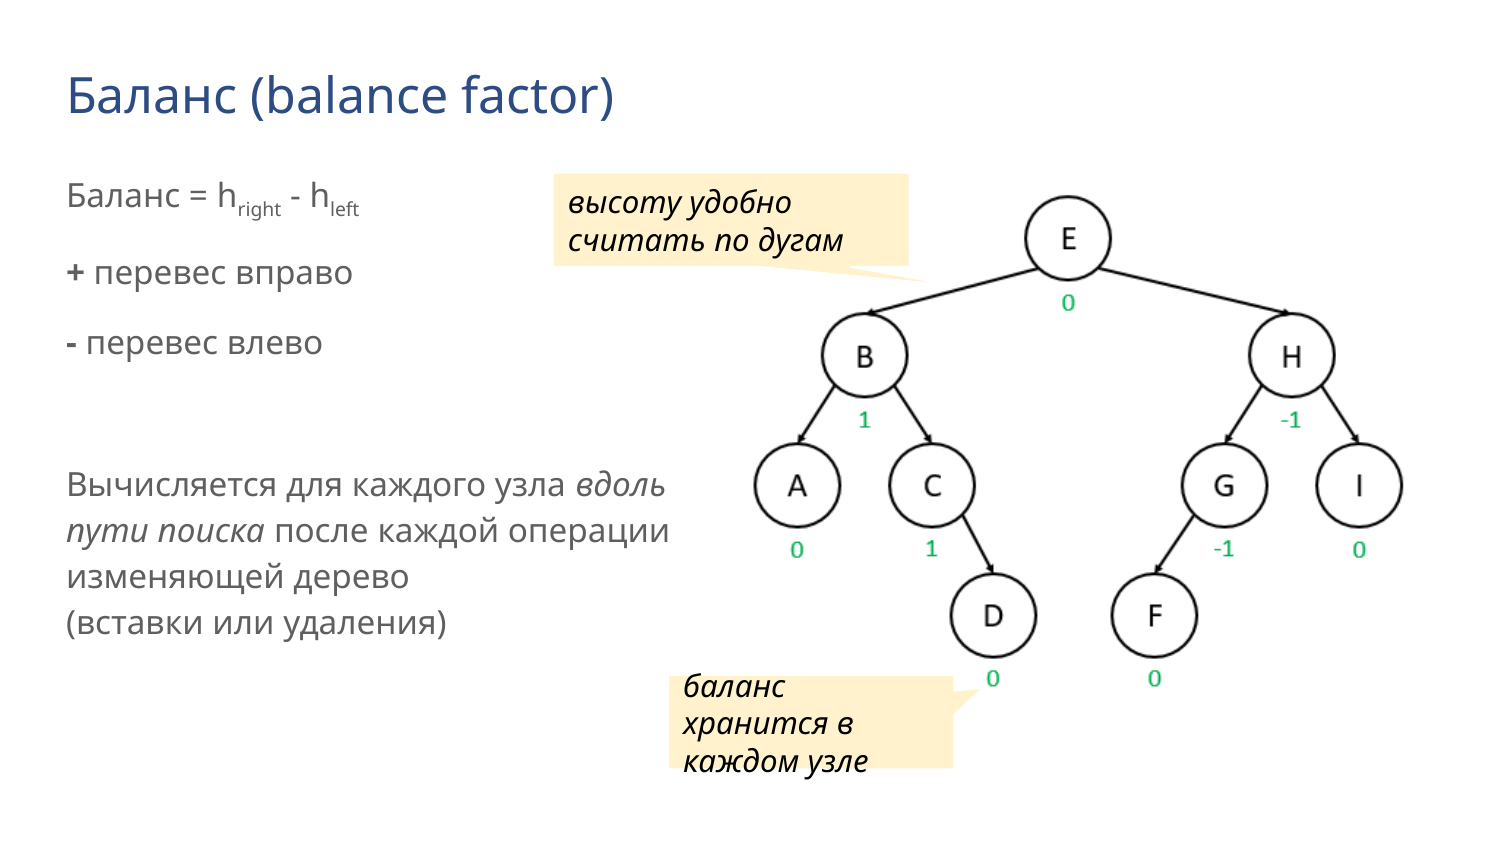

# Баланс (balance factor)
Баланс = hright - hleft
+ перевес вправо
- перевес влево
Вычисляется для каждого узла вдоль пути поиска после каждой операции изменяющей дерево
(вставки или удаления)
высоту удобно считать по дугам
баланс хранится в каждом узле